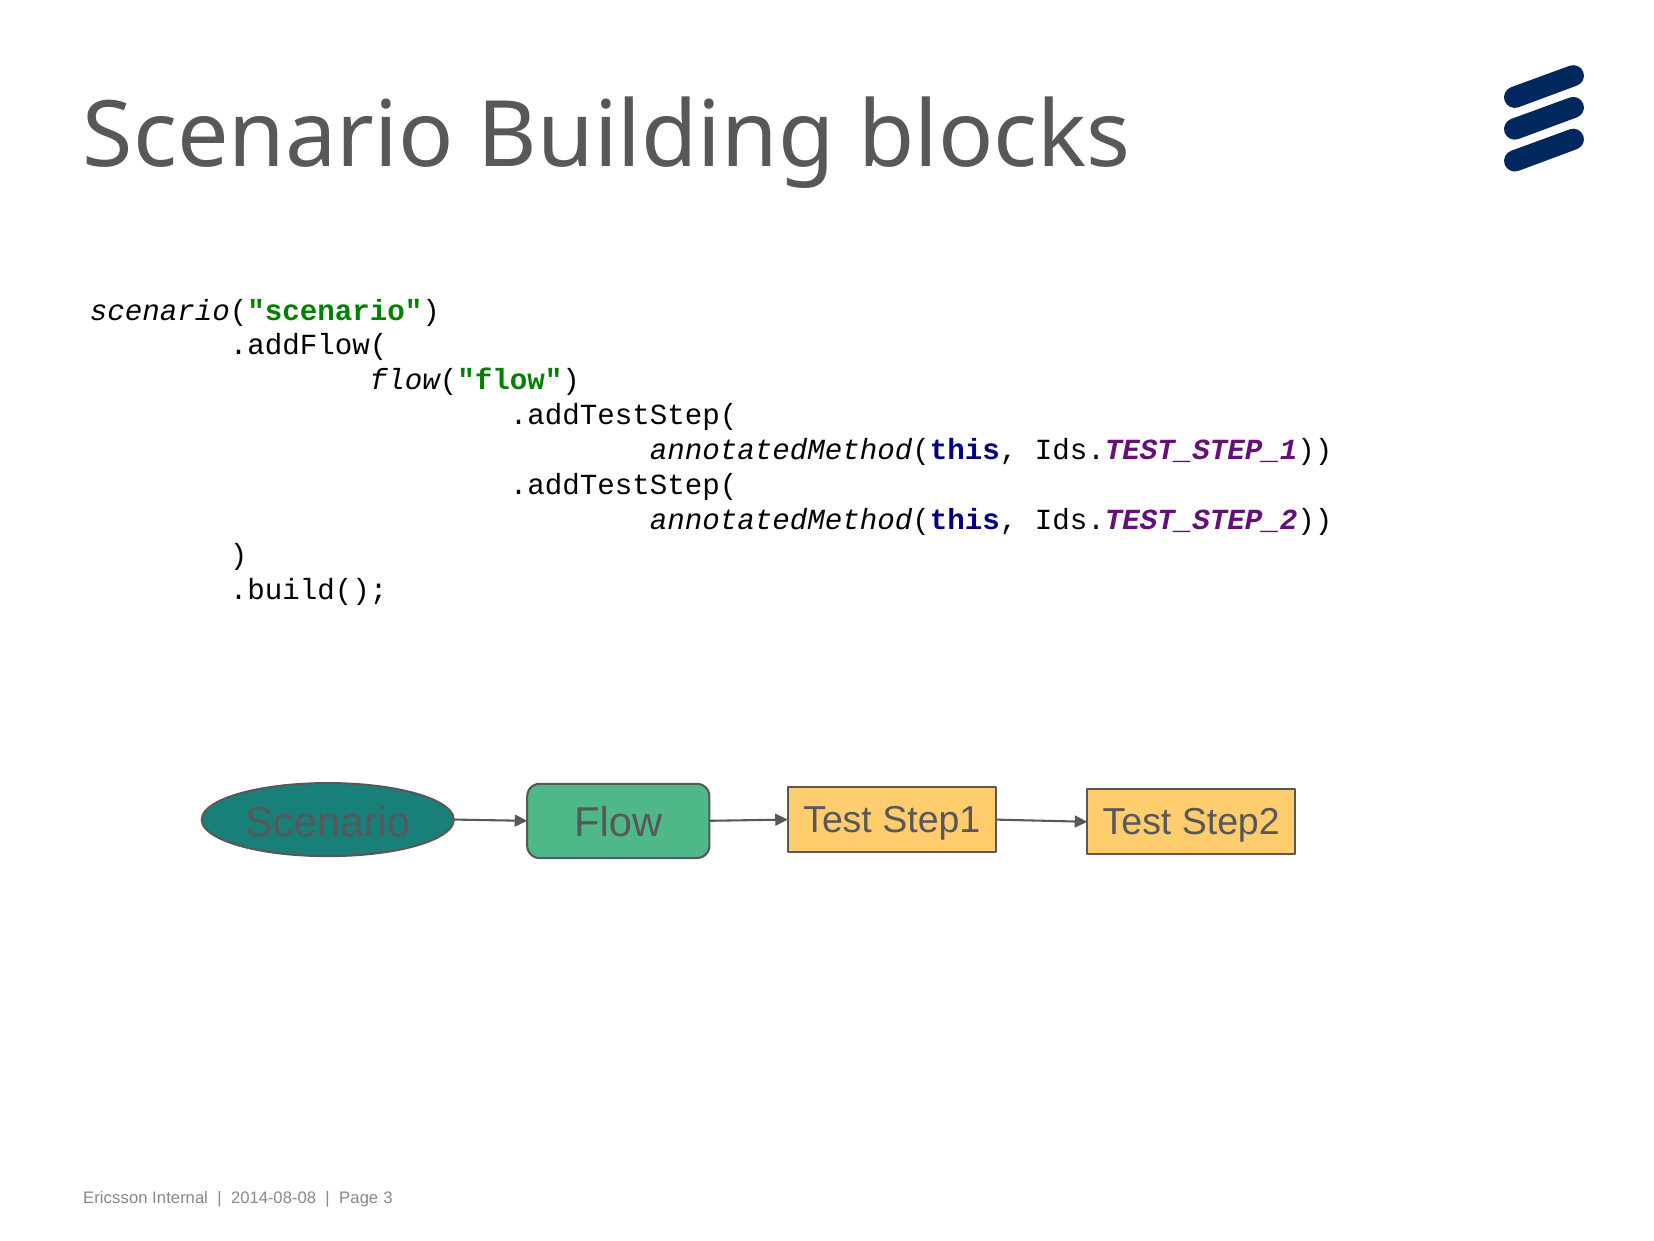

# Scenario Building blocks
scenario("scenario")
 .addFlow(
 flow("flow")
 .addTestStep(
 annotatedMethod(this, Ids.TEST_STEP_1))
 .addTestStep(
 annotatedMethod(this, Ids.TEST_STEP_2))
 )
 .build();
Scenario
Flow
Test Step1
Test Step2